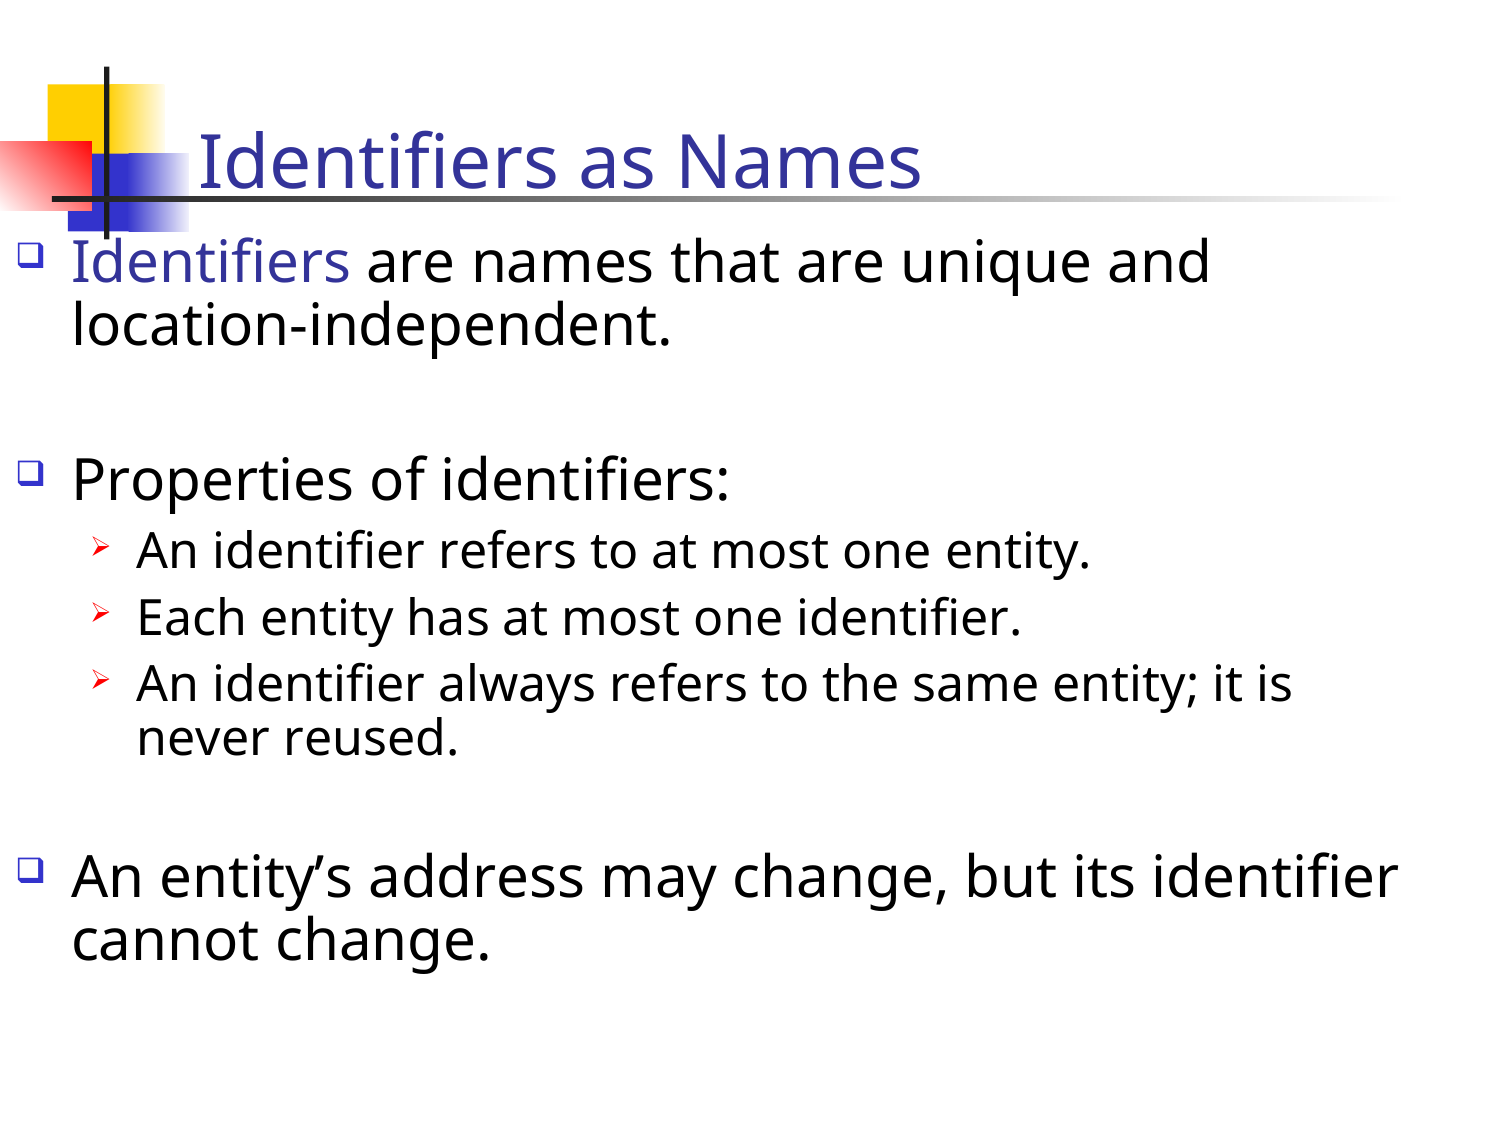

Identifiers as Names
Identifiers are names that are unique and location-independent.
Properties of identifiers:
An identifier refers to at most one entity.
Each entity has at most one identifier.
An identifier always refers to the same entity; it is never reused.
An entity’s address may change, but its identifier cannot change.